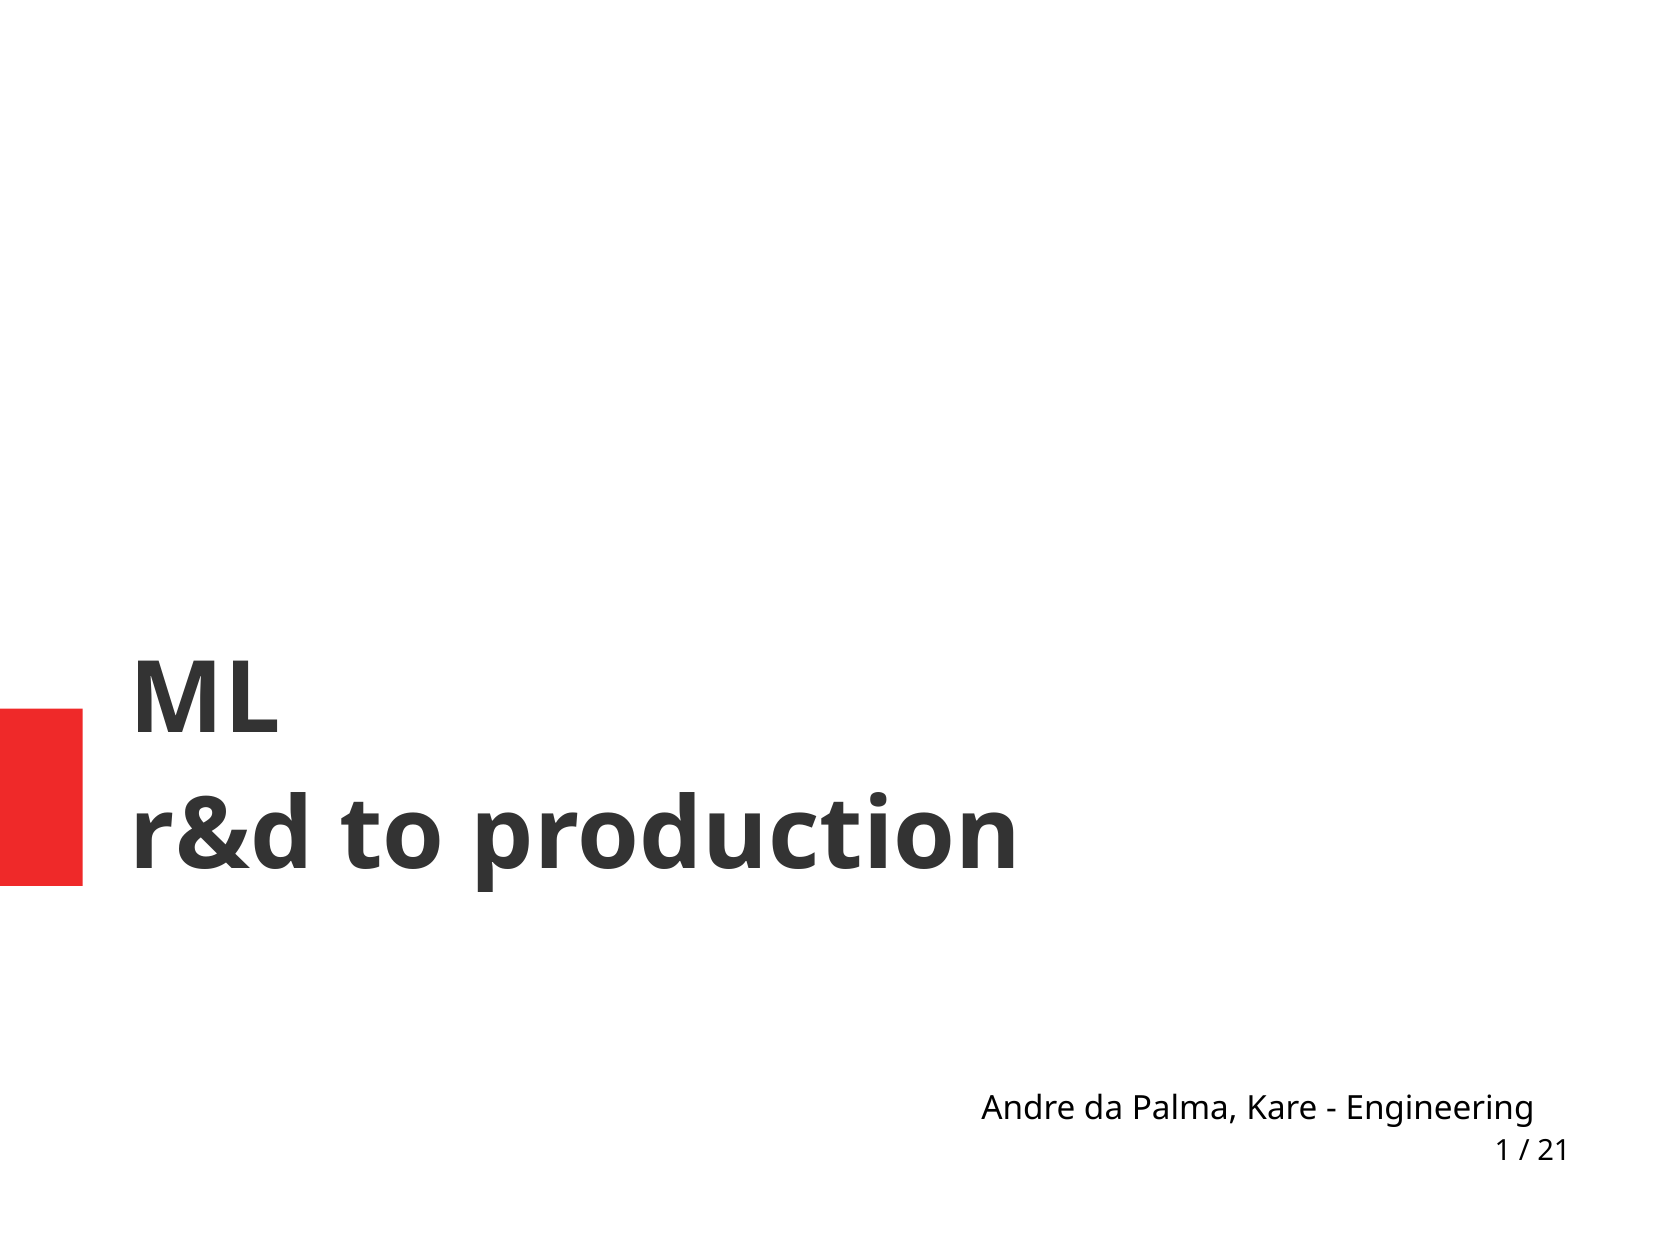

# ML r&d to production
Andre da Palma, Kare - Engineering
1